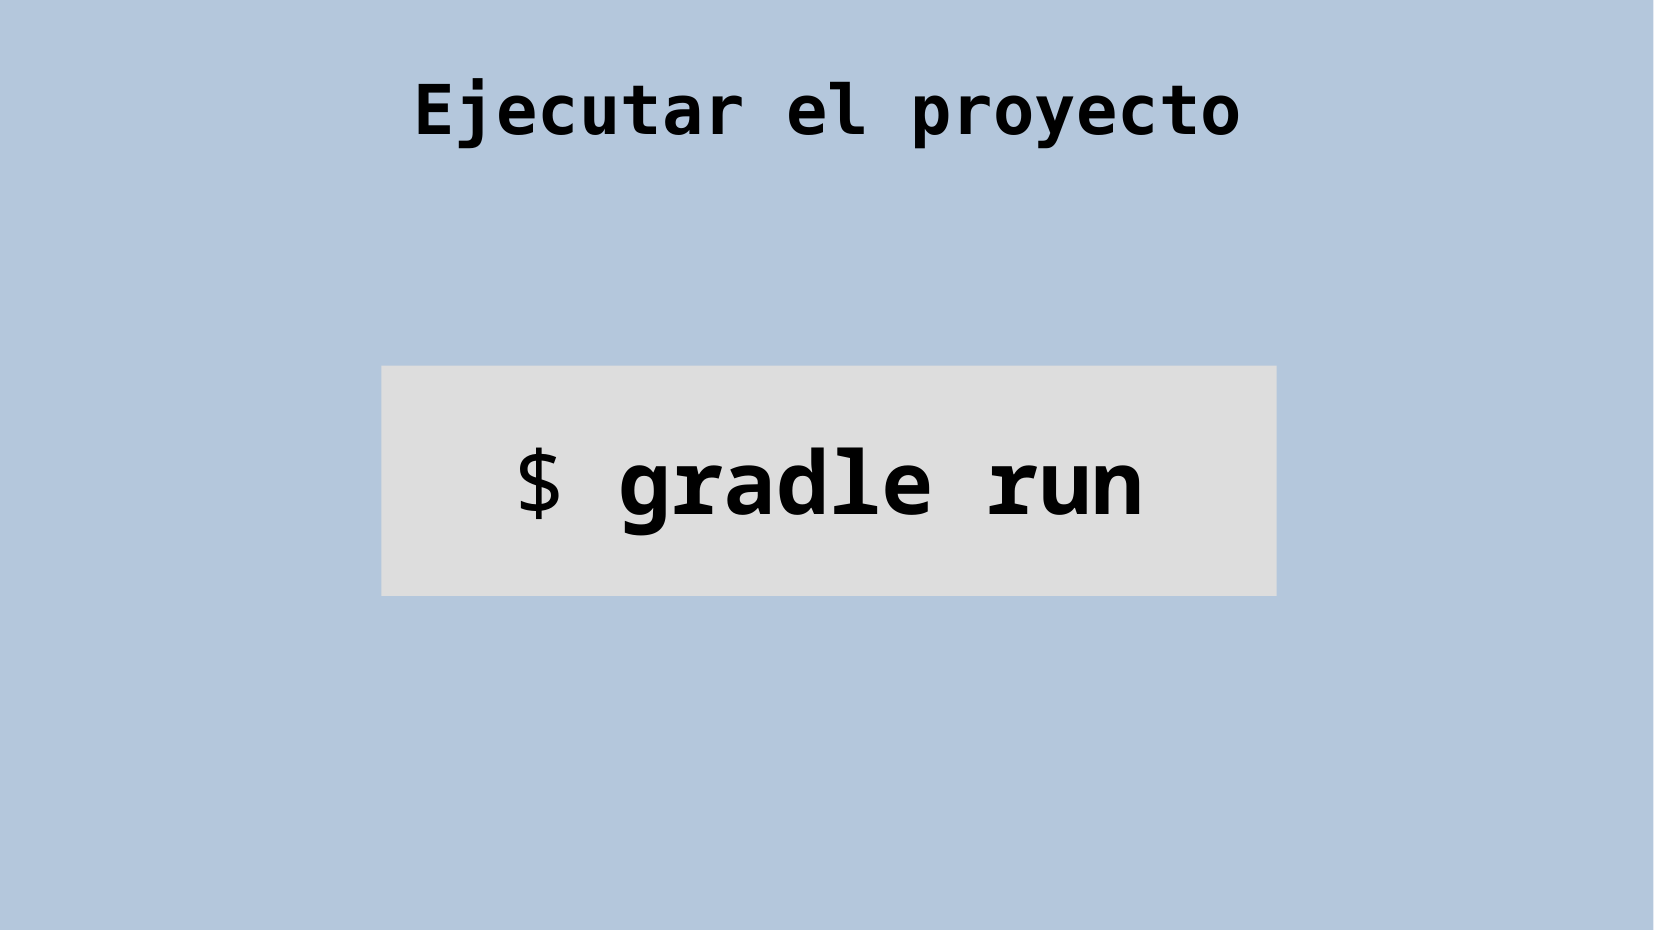

# Ejecutar el proyecto
$ gradle run